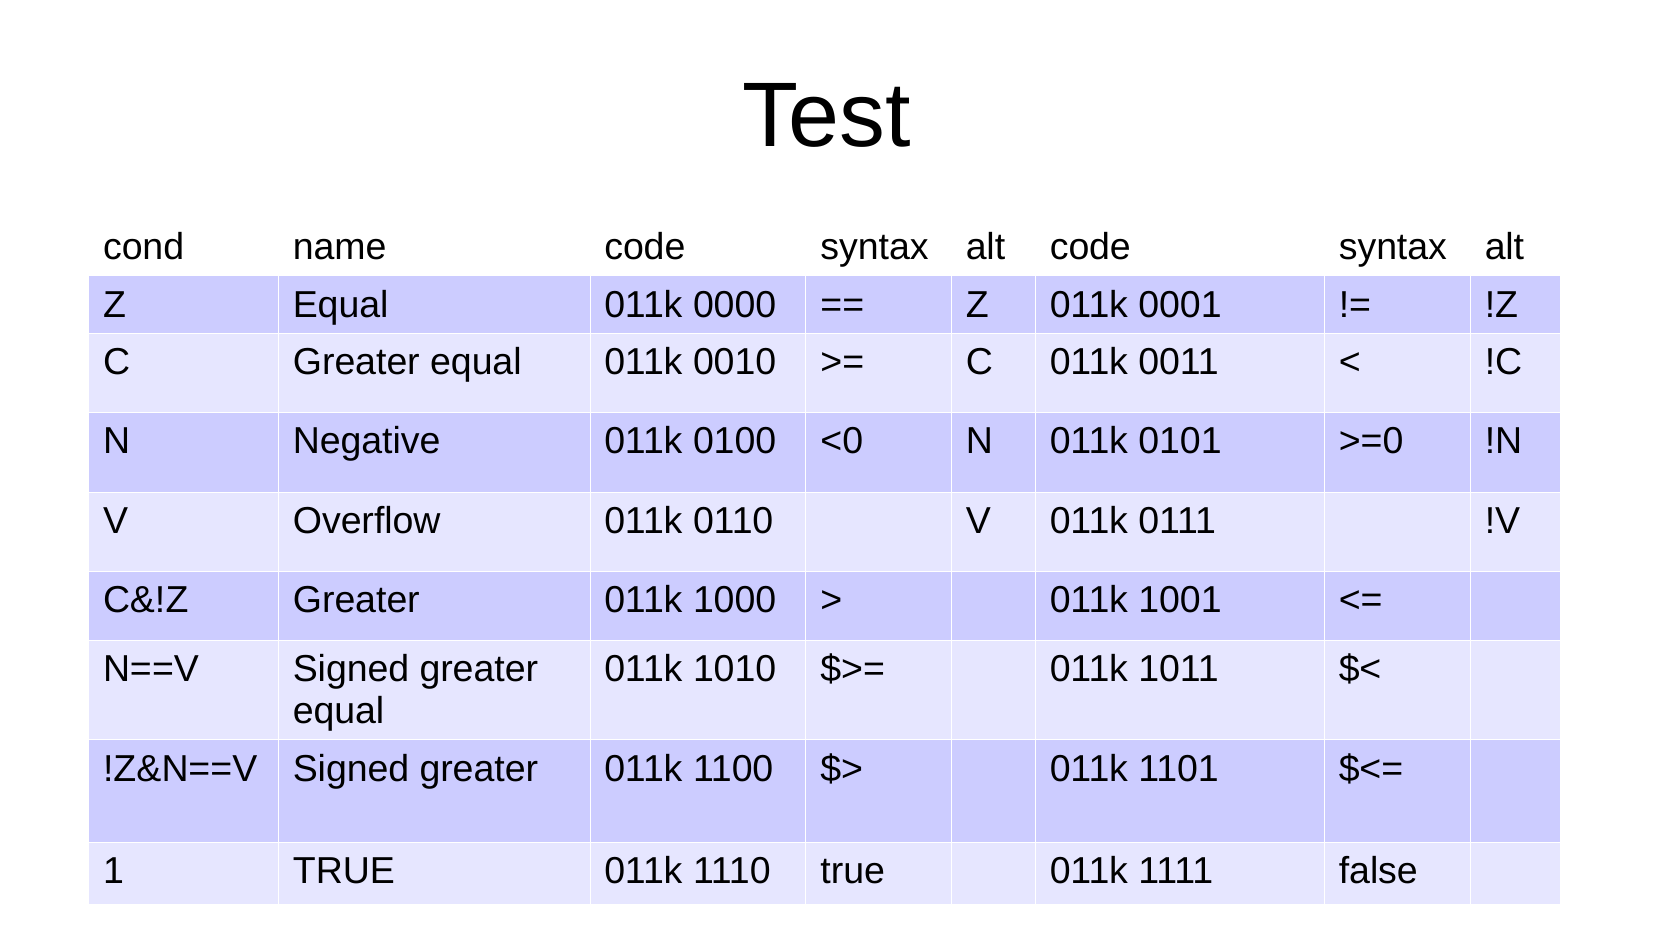

# Test
| cond | name | code | syntax | alt | code | syntax | alt |
| --- | --- | --- | --- | --- | --- | --- | --- |
| Z | Equal | 011k 0000 | == | Z | 011k 0001 | != | !Z |
| C | Greater equal | 011k 0010 | >= | C | 011k 0011 | < | !C |
| N | Negative | 011k 0100 | <0 | N | 011k 0101 | >=0 | !N |
| V | Overflow | 011k 0110 | | V | 011k 0111 | | !V |
| C&!Z | Greater | 011k 1000 | > | | 011k 1001 | <= | |
| N==V | Signed greater equal | 011k 1010 | $>= | | 011k 1011 | $< | |
| !Z&N==V | Signed greater | 011k 1100 | $> | | 011k 1101 | $<= | |
| 1 | TRUE | 011k 1110 | true | | 011k 1111 | false | |